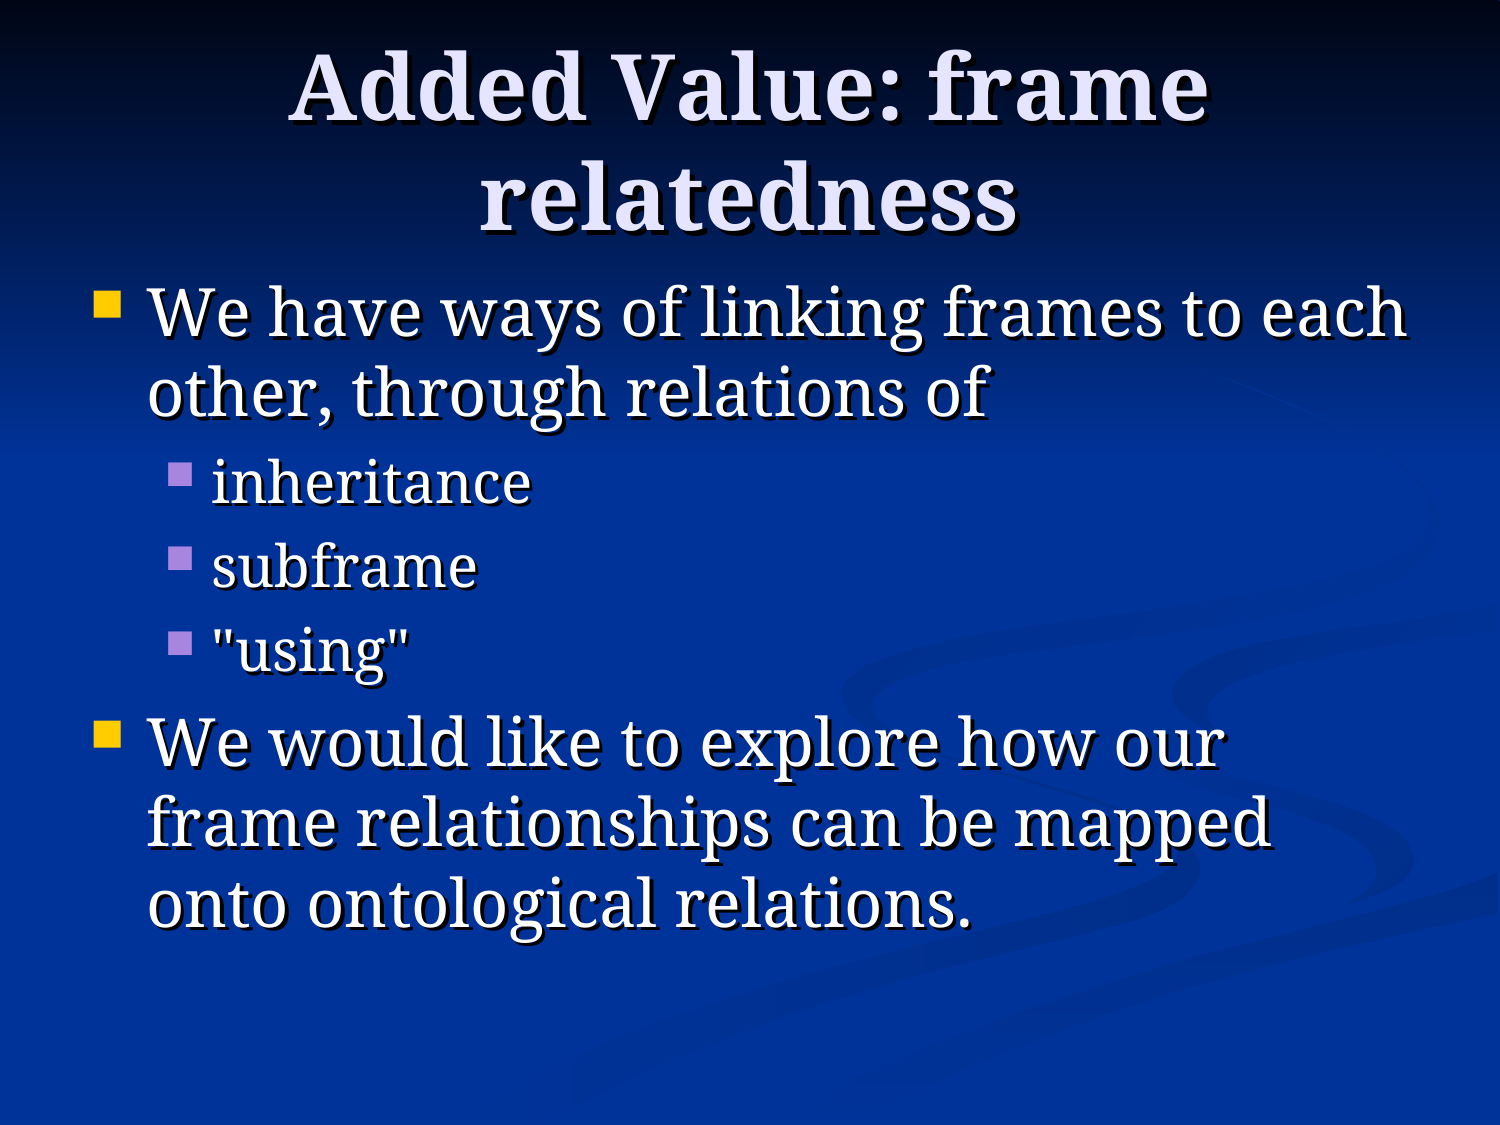

# Added Value: frame relatedness
We have ways of linking frames to each other, through relations of
inheritance
subframe
"using"
We would like to explore how our frame relationships can be mapped onto ontological relations.